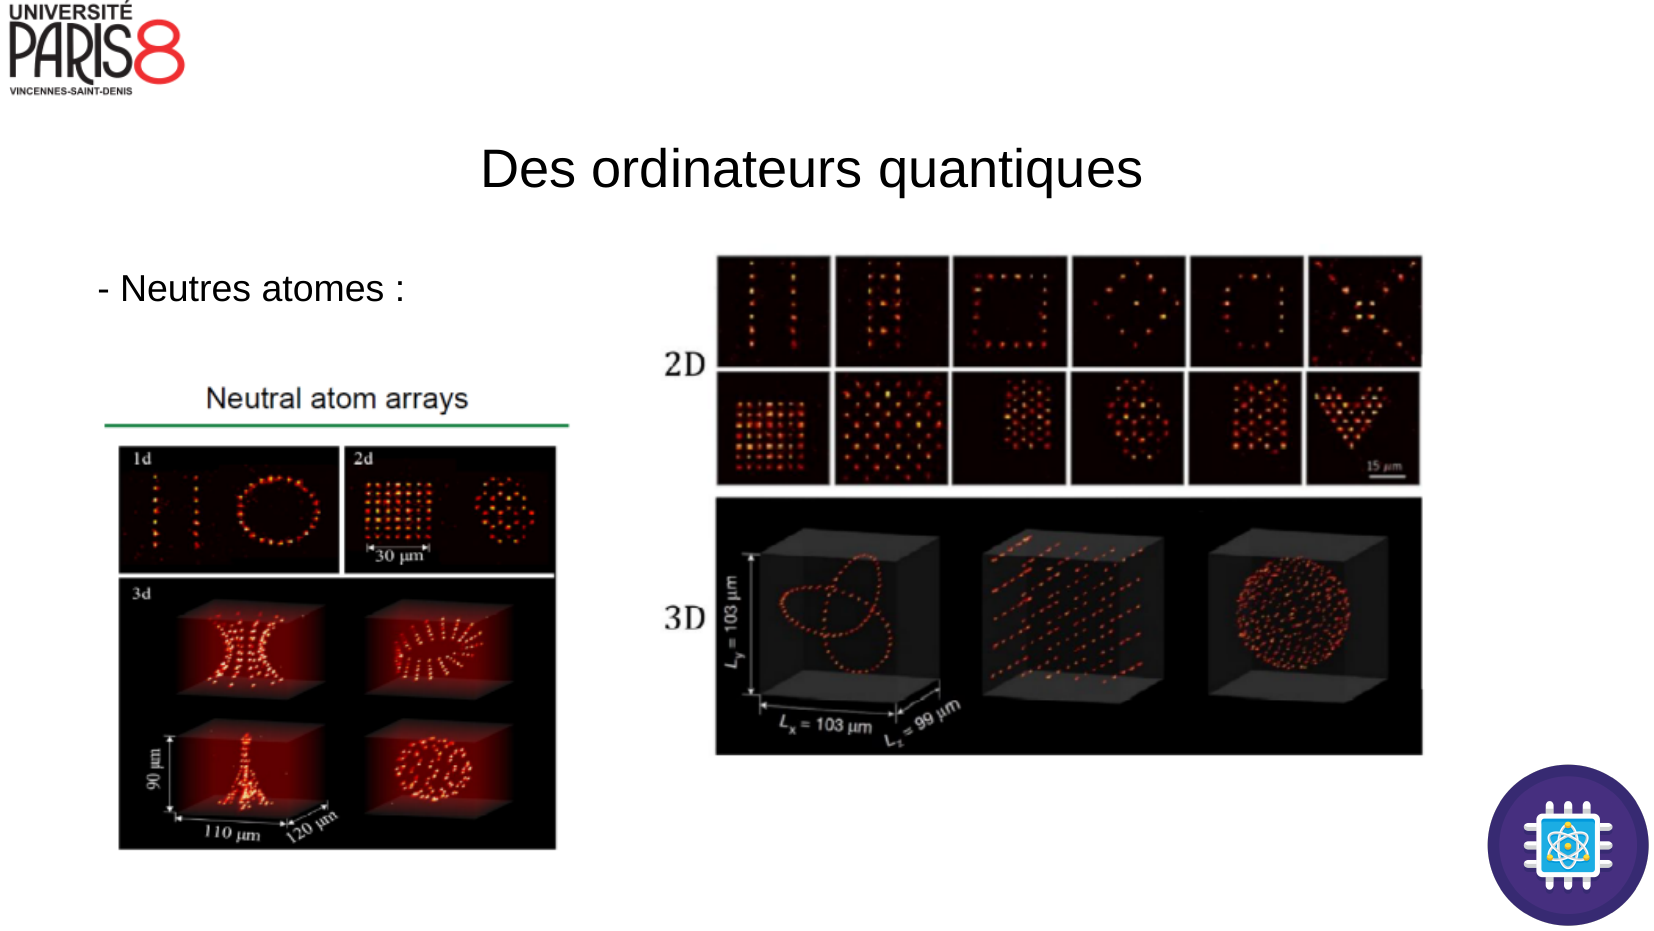

# Des ordinateurs quantiques
 - Neutres atomes :